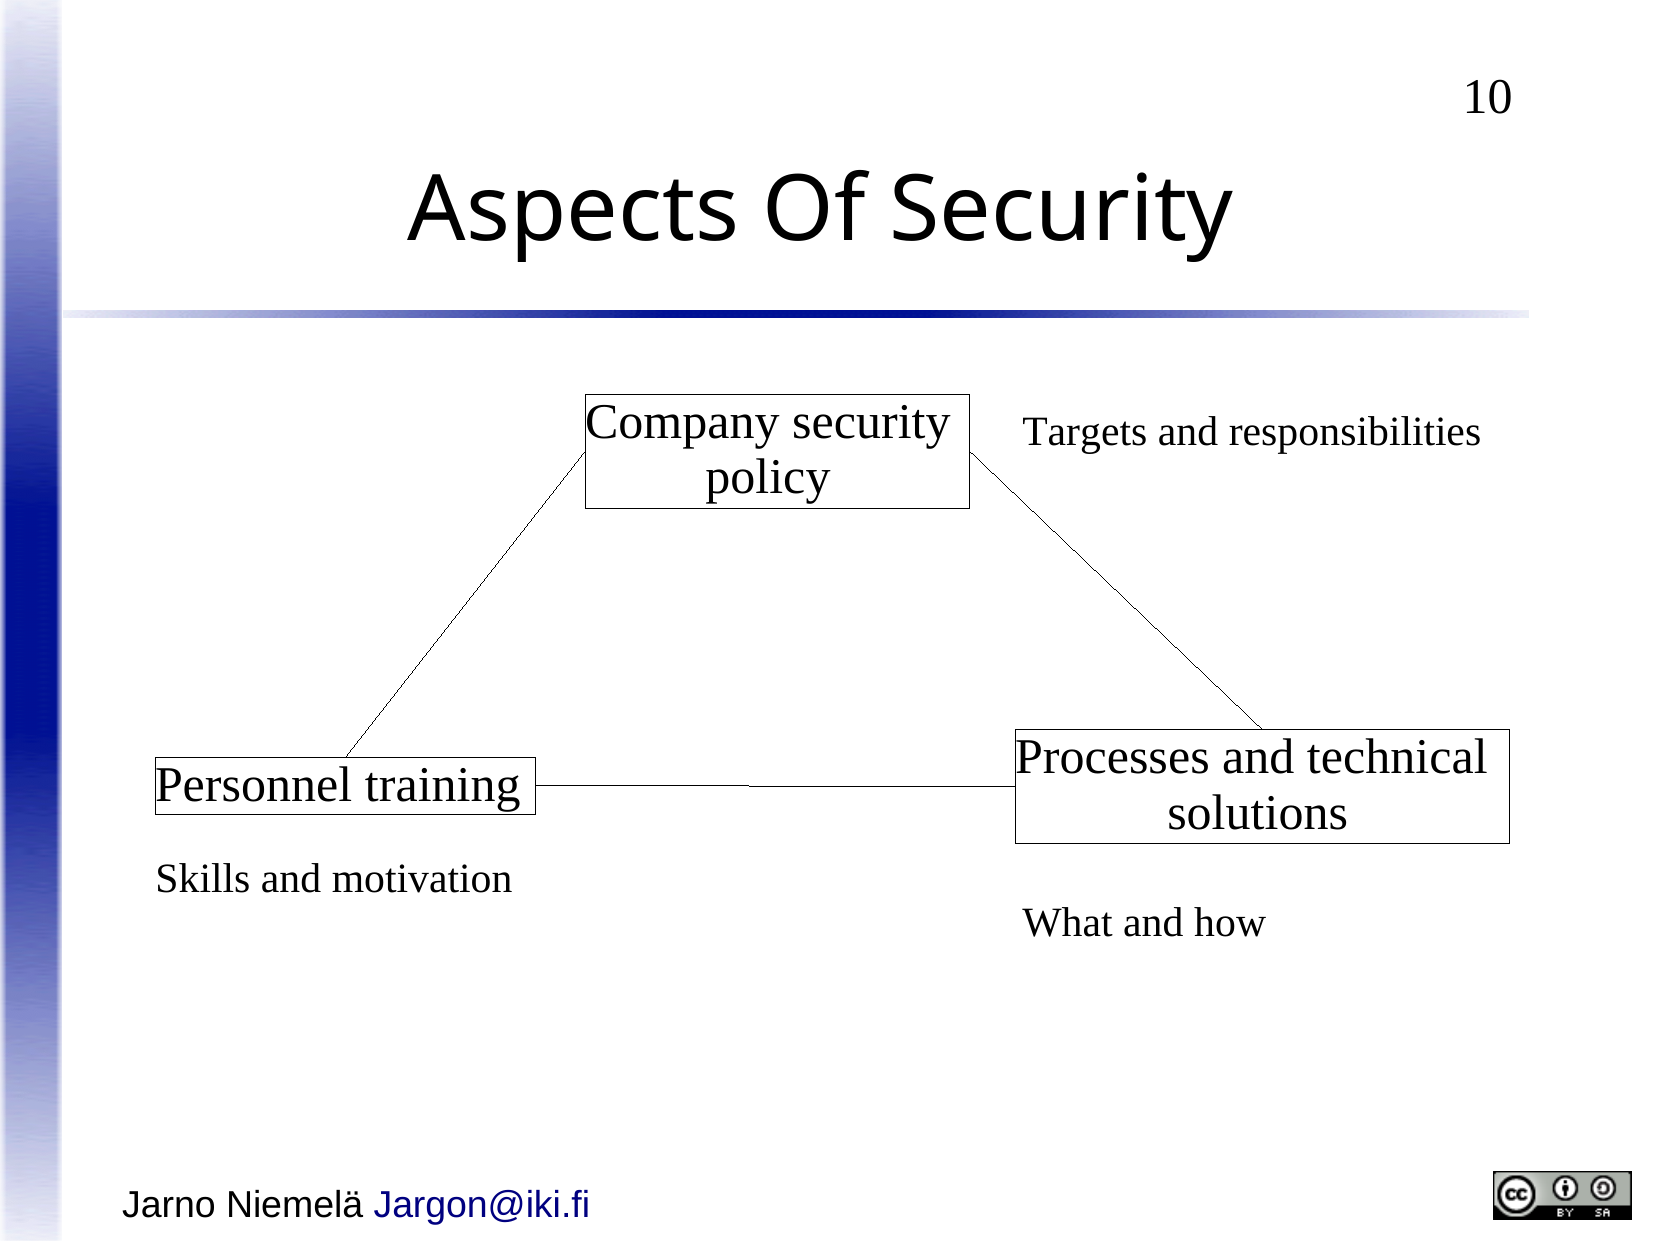

# Aspects Of Security
Company security
policy
Targets and responsibilities
Processes and technical
 solutions
Personnel training
Skills and motivation
What and how